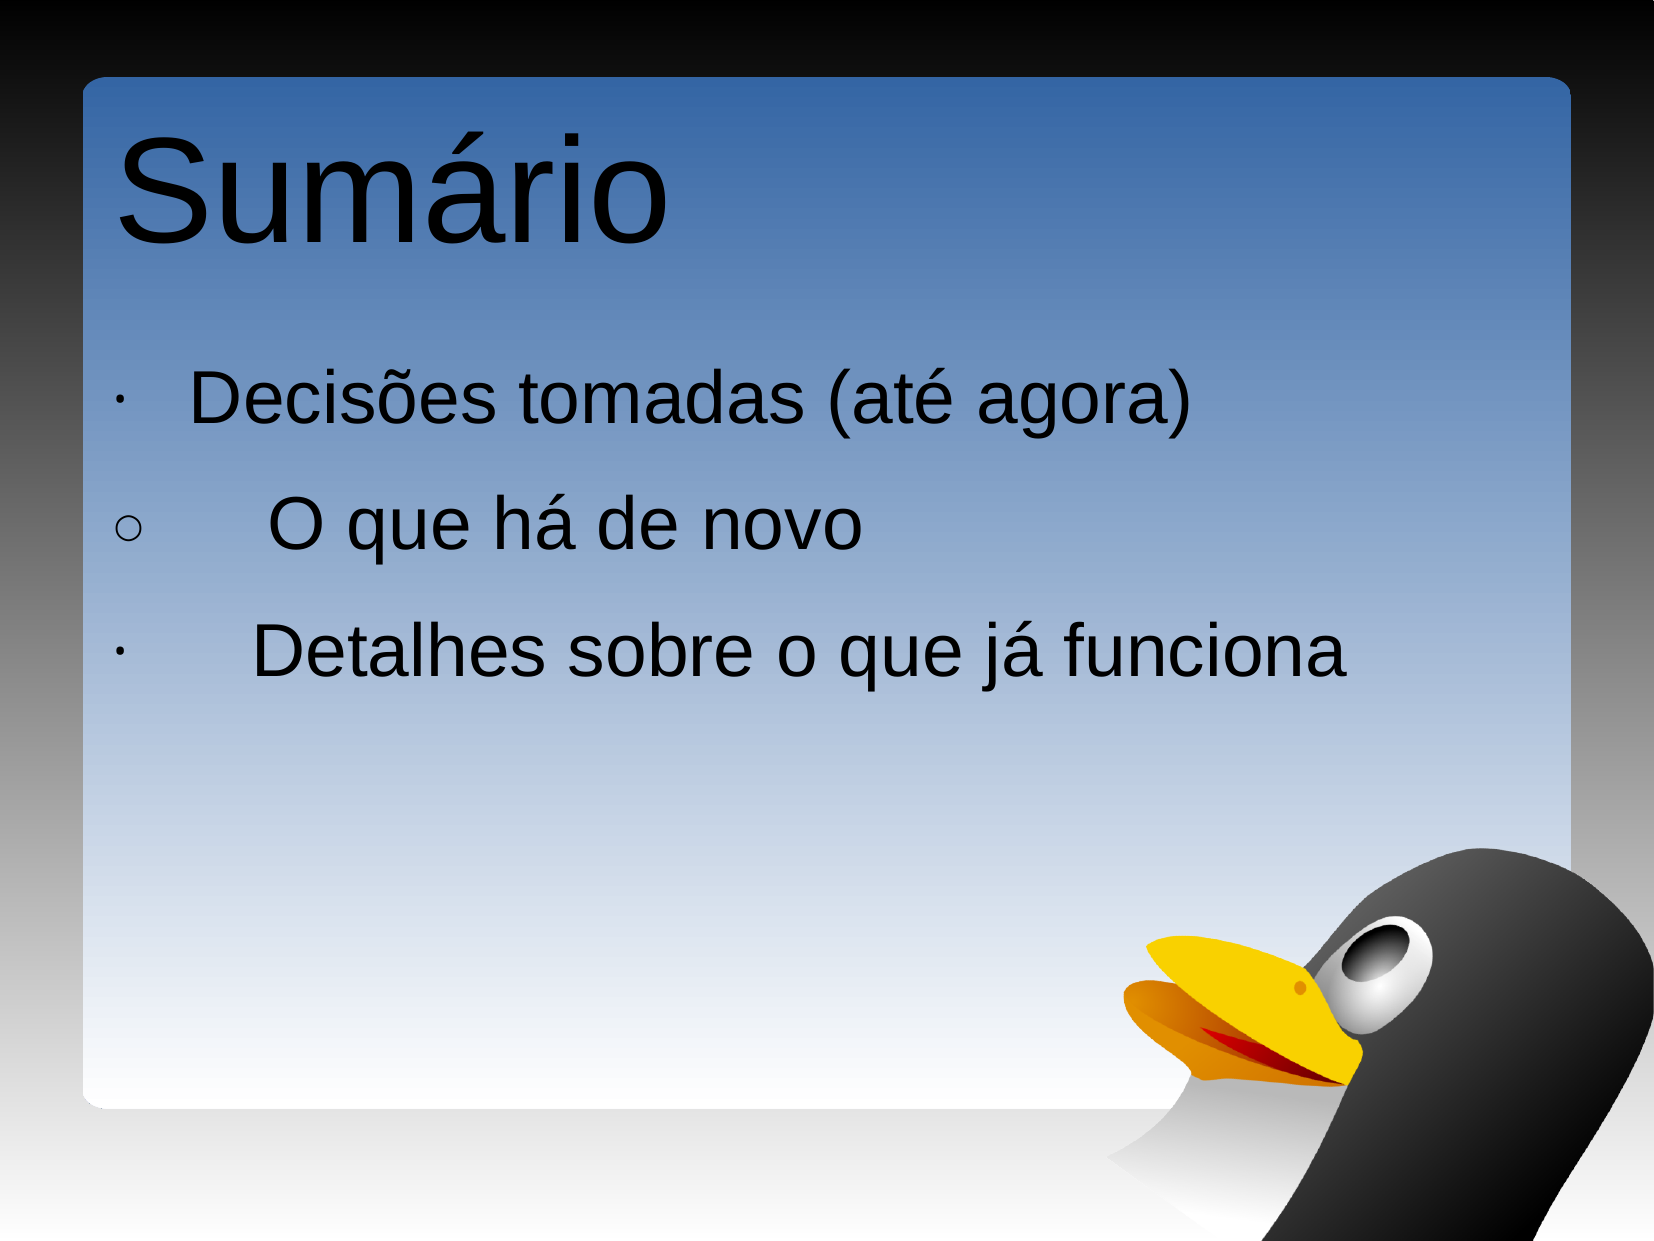

Sumário
	Decisões tomadas (até agora)
 O que há de novo
 Detalhes sobre o que já funciona